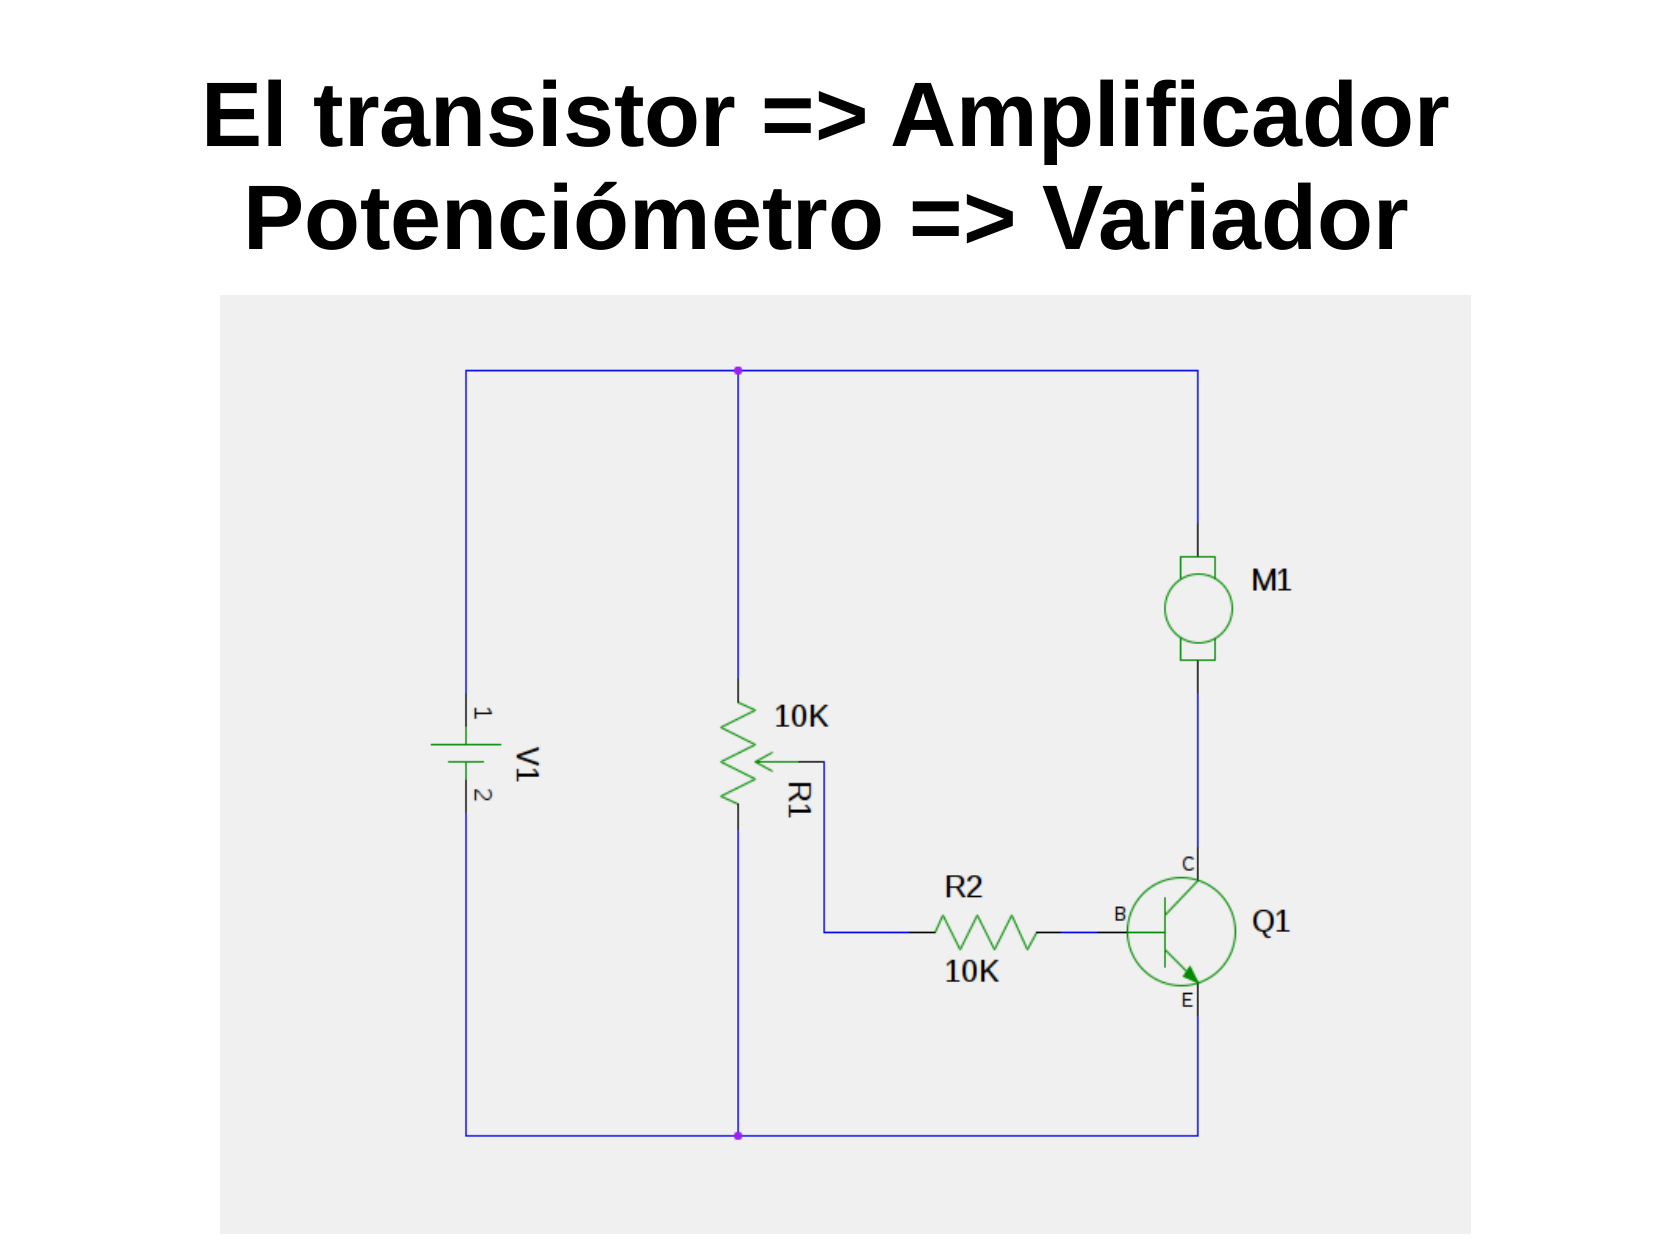

# El transistor => Amplificador Potenciómetro => Variador